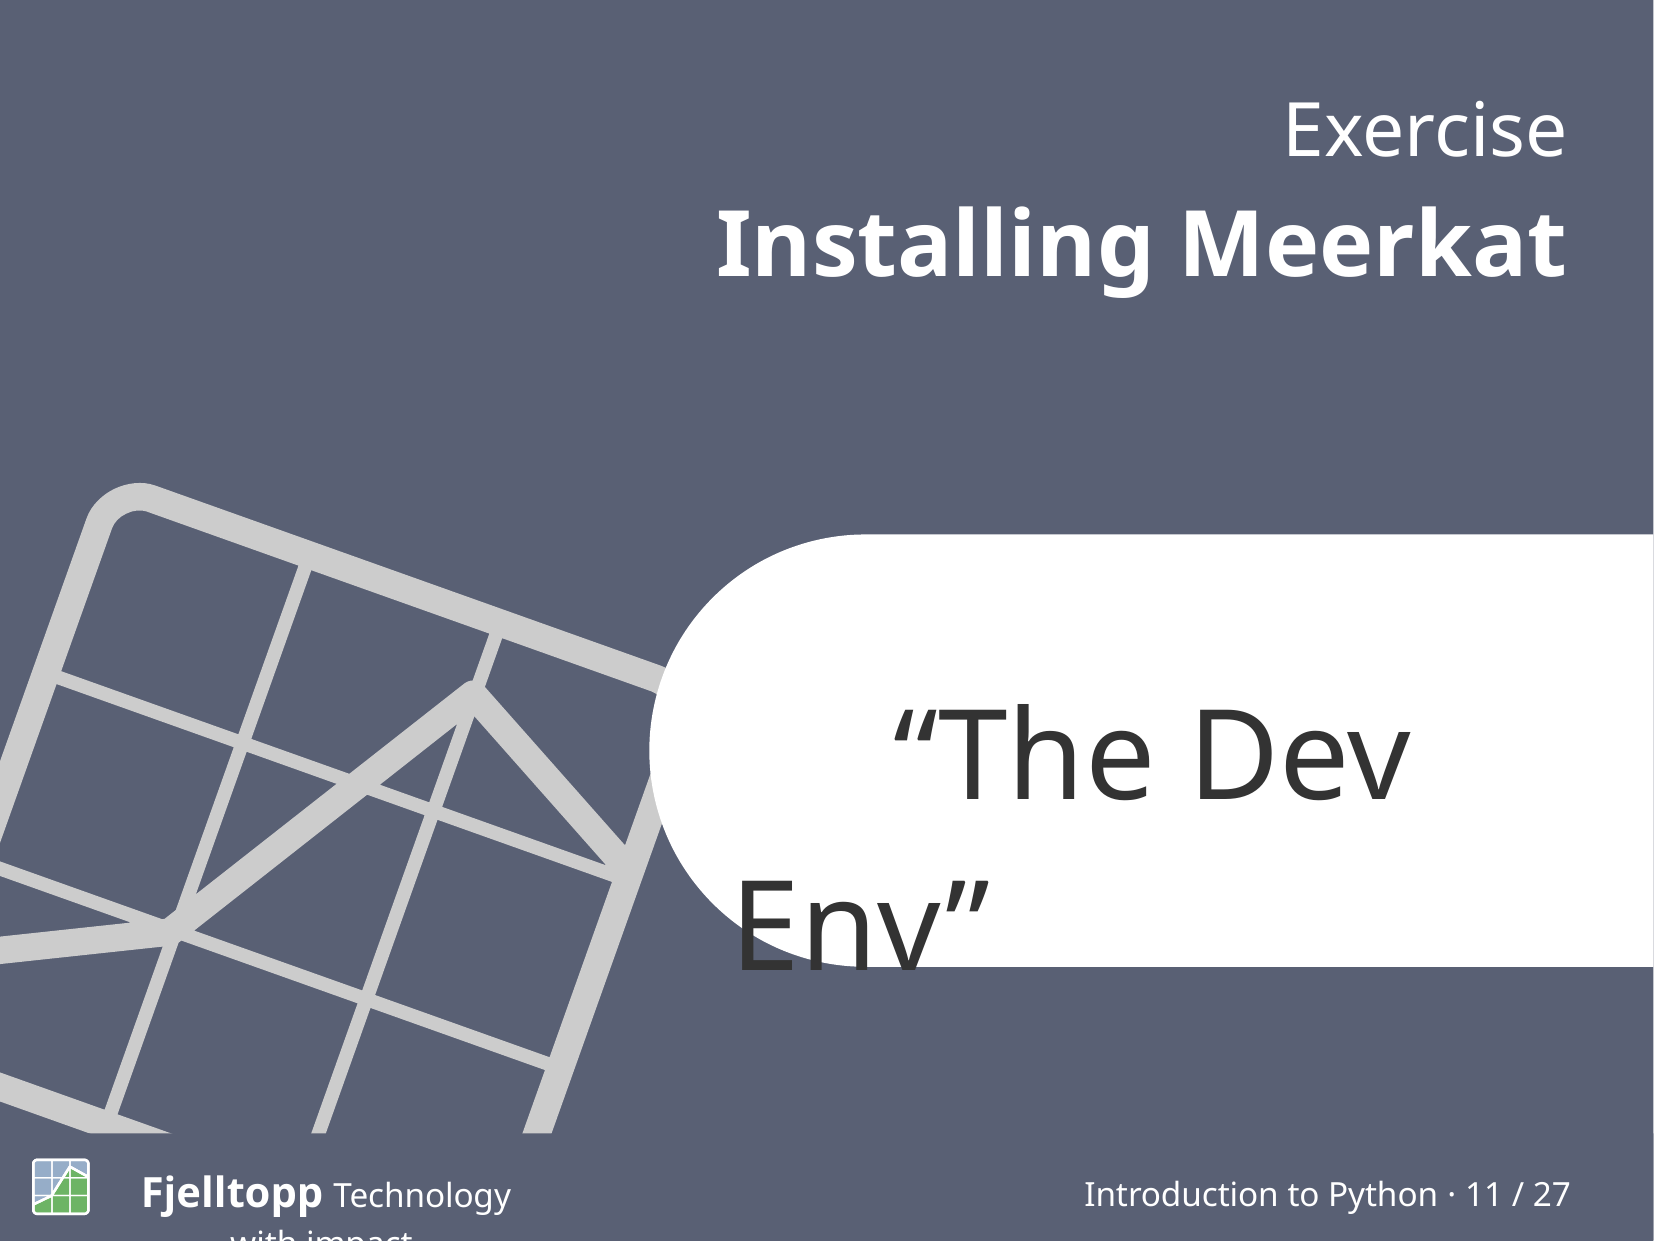

# Exercise Installing Meerkat
 “The Dev Env”
Fjelltopp Technology with impact.
<footer> · / 27